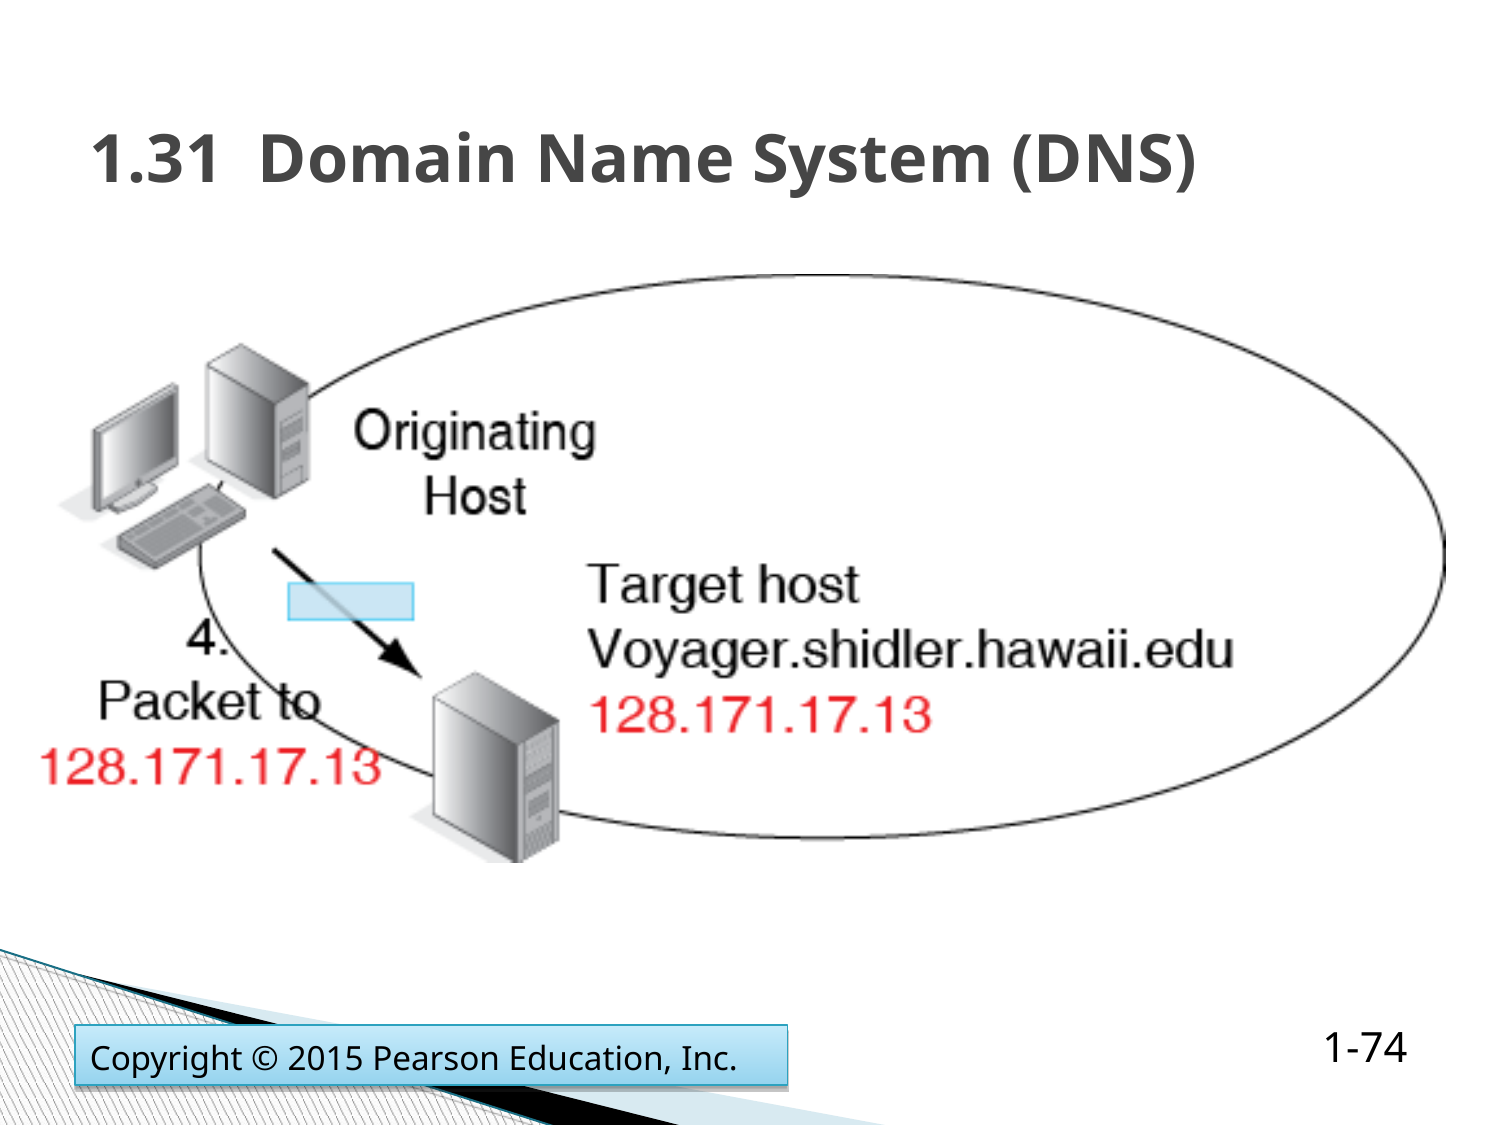

# 1.31 Domain Name System (DNS)
Copyright © 2015 Pearson Education, Inc.